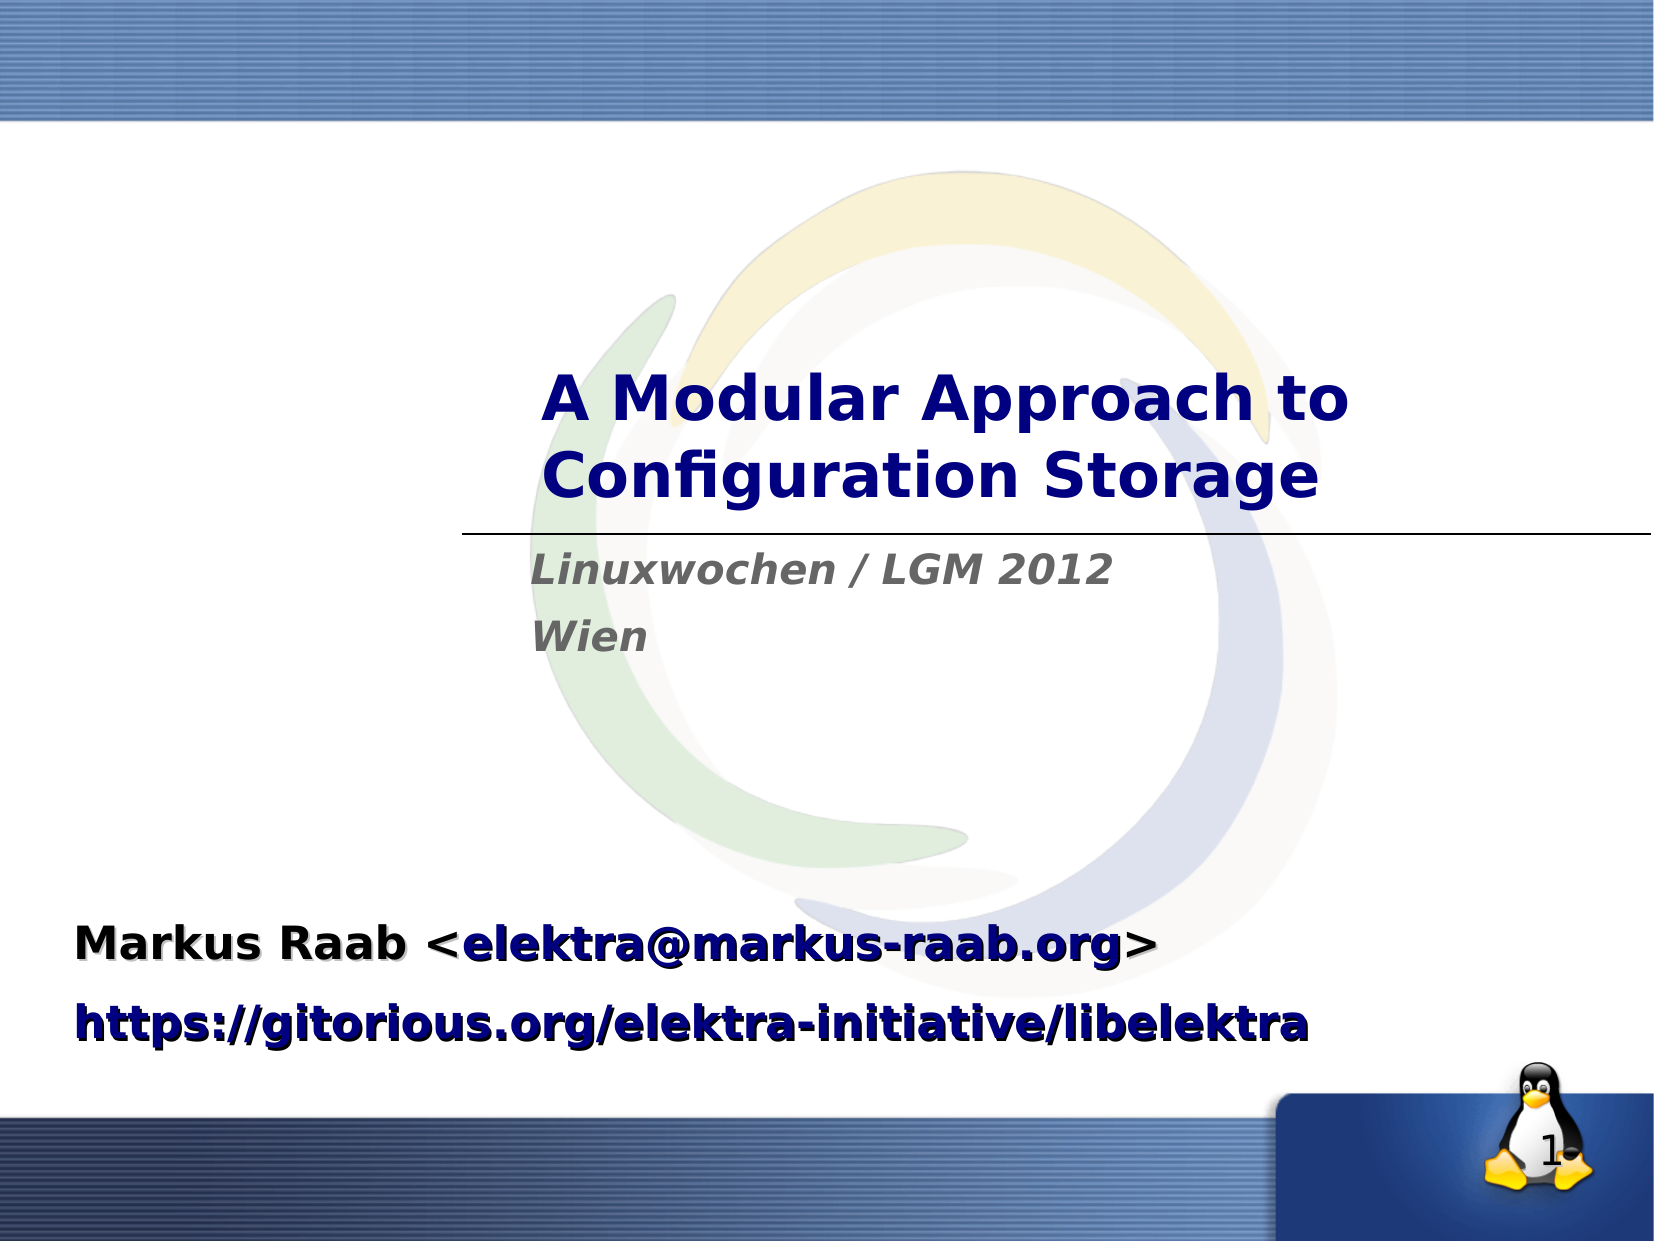

A Modular Approach to Configuration Storage
Linuxwochen / LGM 2012
Wien
Markus Raab <elektra@markus-raab.org>
https://gitorious.org/elektra-initiative/libelektra